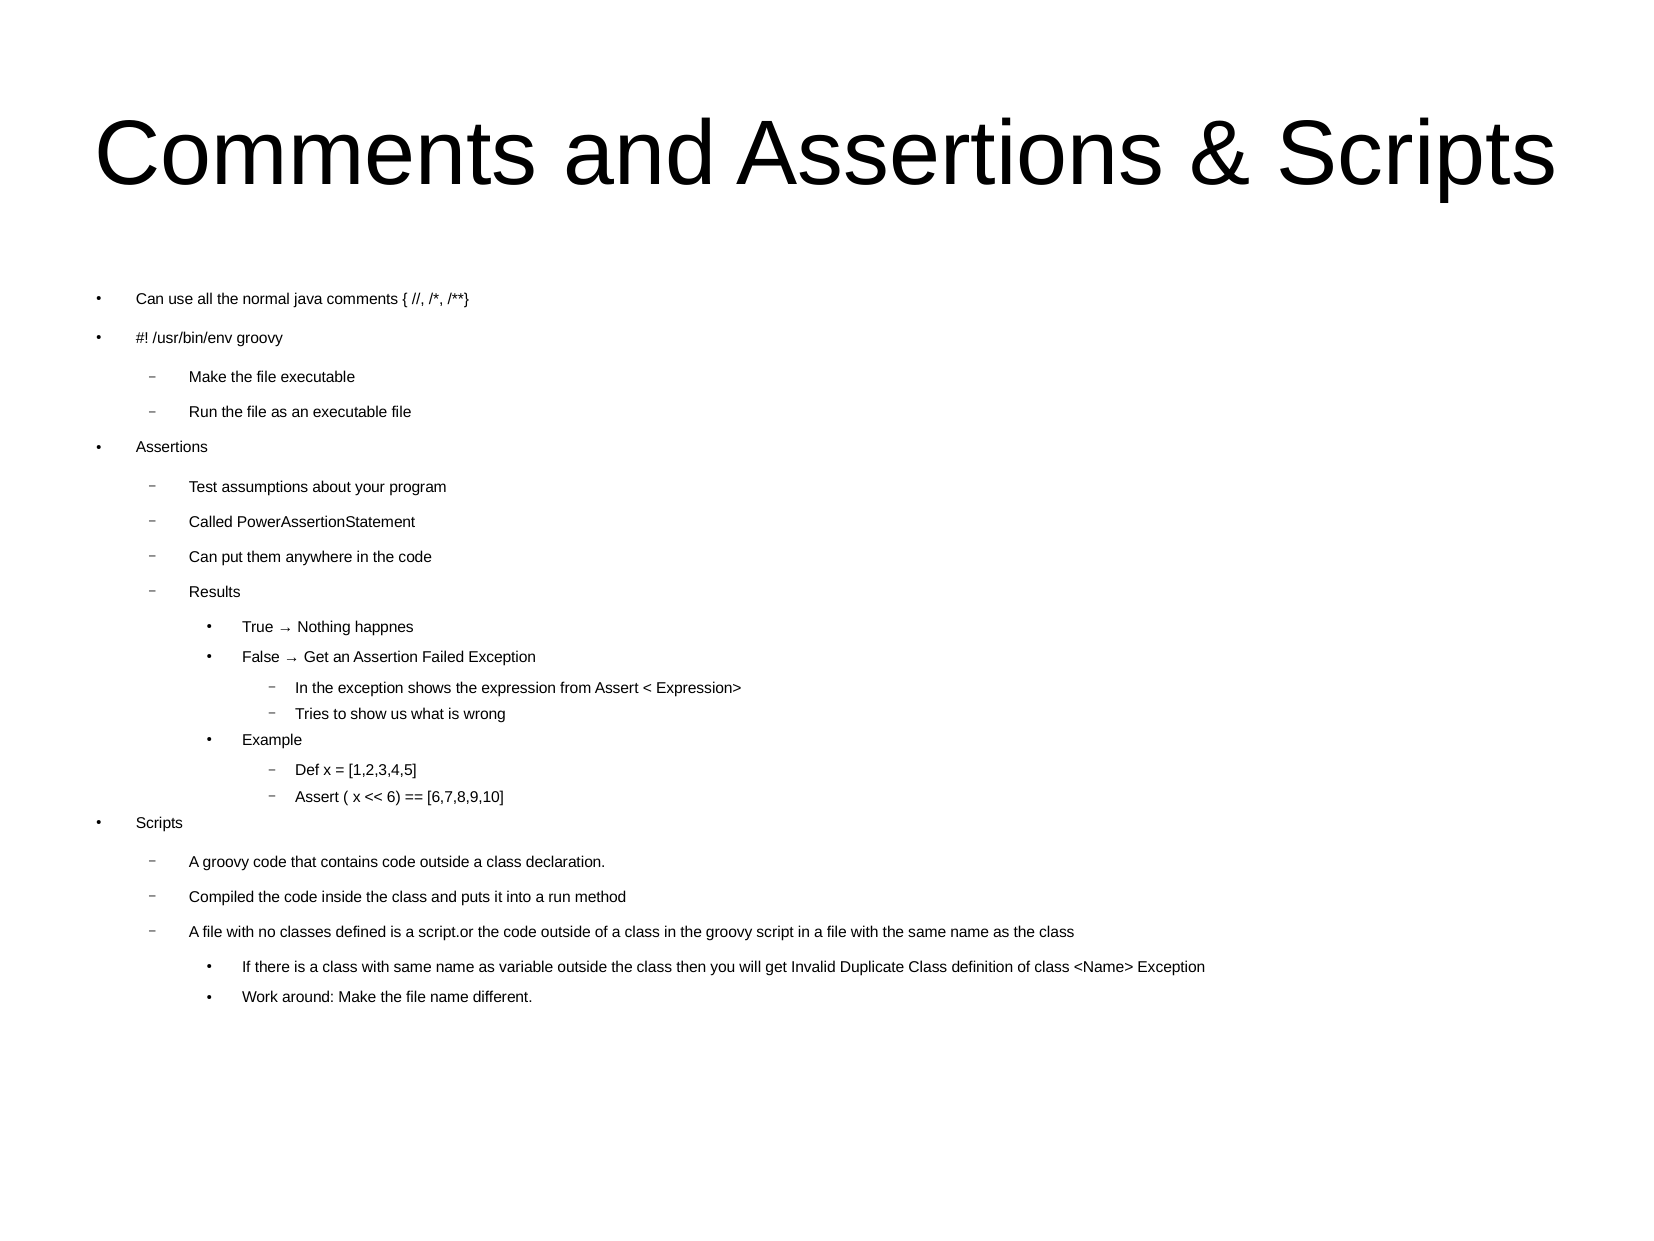

# Comments and Assertions & Scripts
Can use all the normal java comments { //, /*, /**}
#! /usr/bin/env groovy
Make the file executable
Run the file as an executable file
Assertions
Test assumptions about your program
Called PowerAssertionStatement
Can put them anywhere in the code
Results
True → Nothing happnes
False → Get an Assertion Failed Exception
In the exception shows the expression from Assert < Expression>
Tries to show us what is wrong
Example
Def x = [1,2,3,4,5]
Assert ( x << 6) == [6,7,8,9,10]
Scripts
A groovy code that contains code outside a class declaration.
Compiled the code inside the class and puts it into a run method
A file with no classes defined is a script.or the code outside of a class in the groovy script in a file with the same name as the class
If there is a class with same name as variable outside the class then you will get Invalid Duplicate Class definition of class <Name> Exception
Work around: Make the file name different.